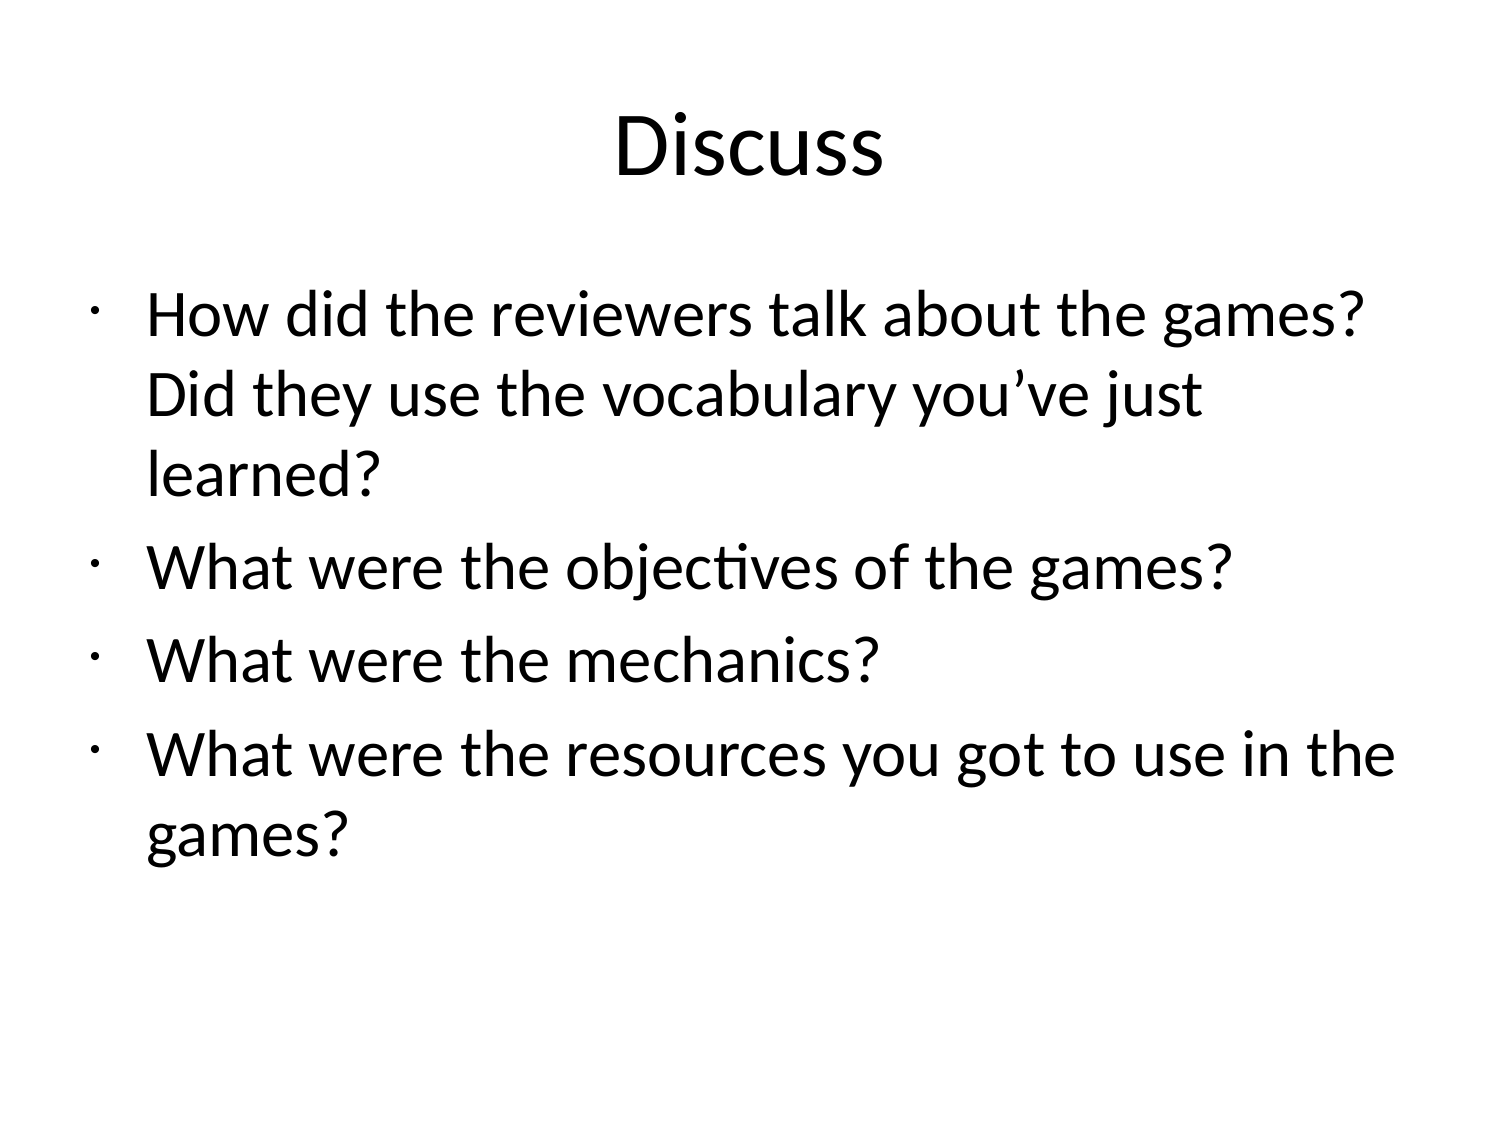

# Discuss
How did the reviewers talk about the games? Did they use the vocabulary you’ve just learned?
What were the objectives of the games?
What were the mechanics?
What were the resources you got to use in the games?